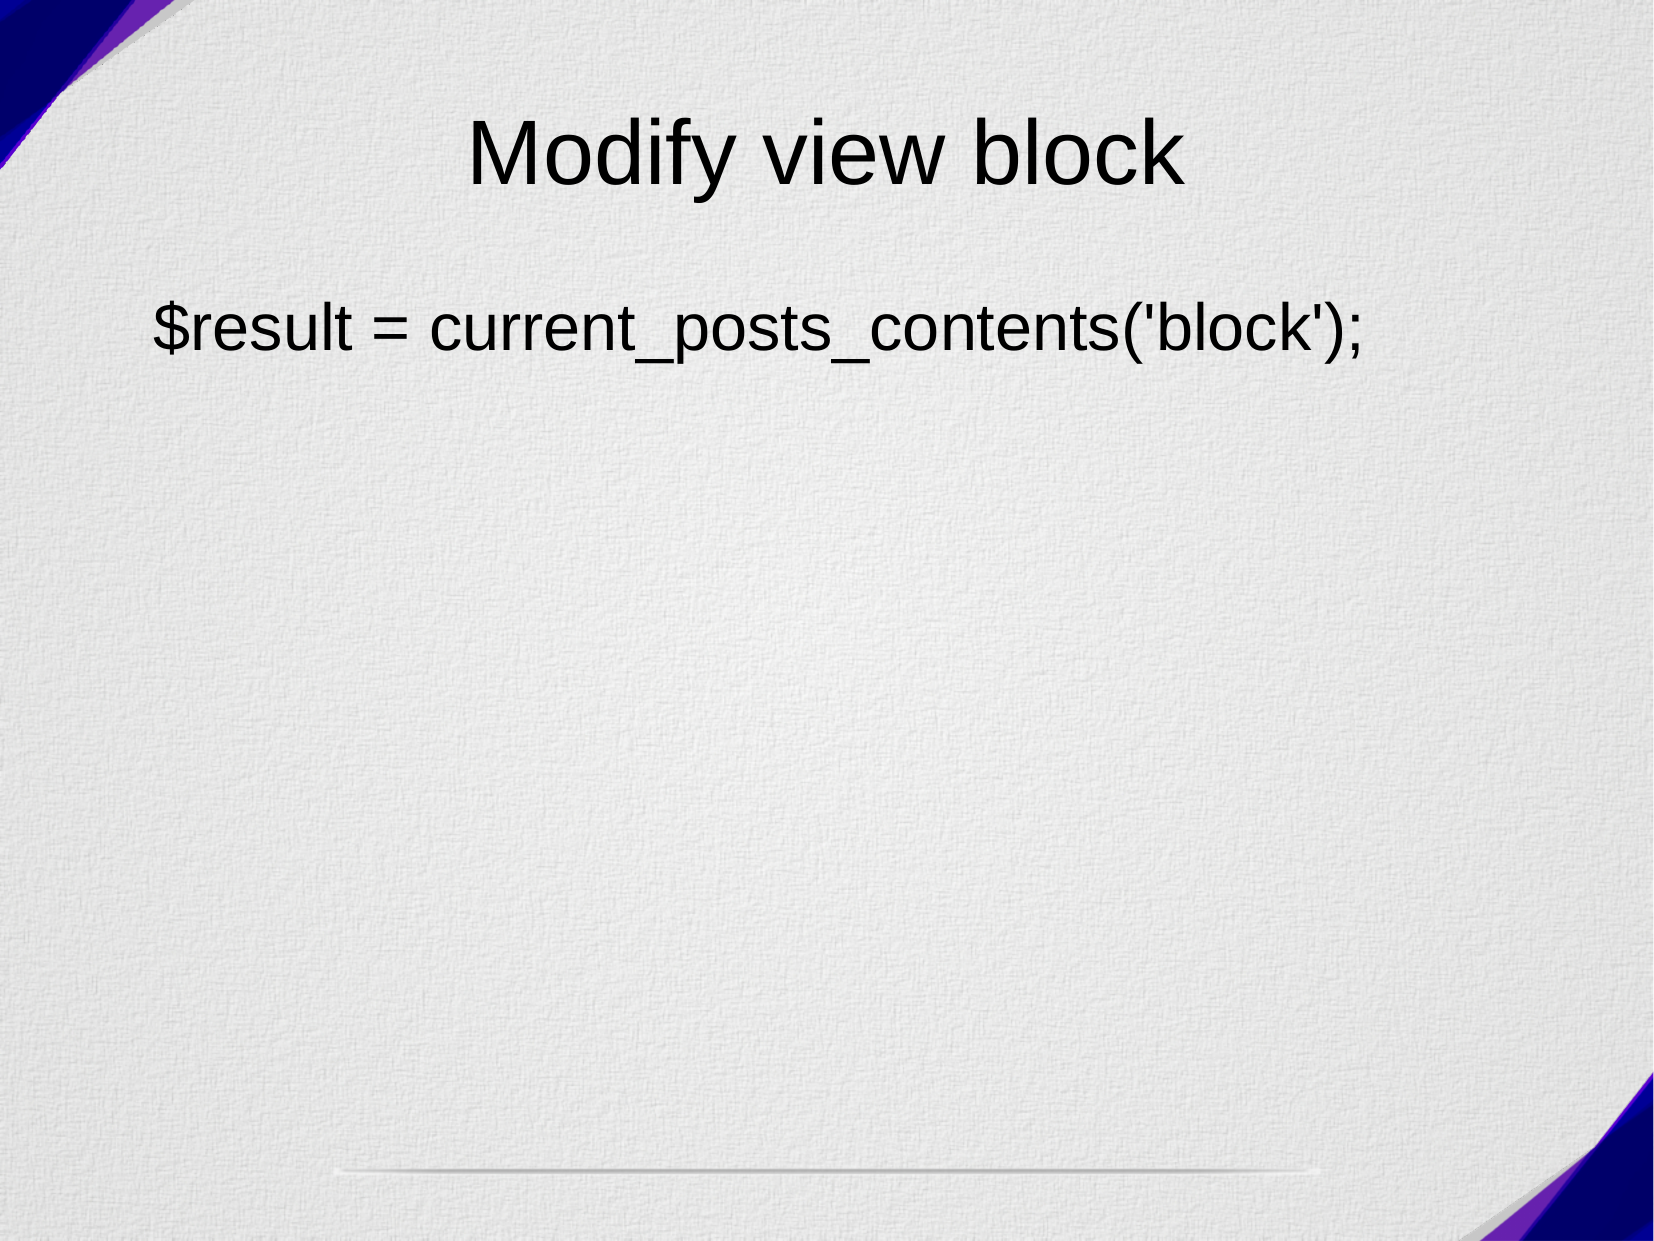

# Modify view block
$result = current_posts_contents('block');